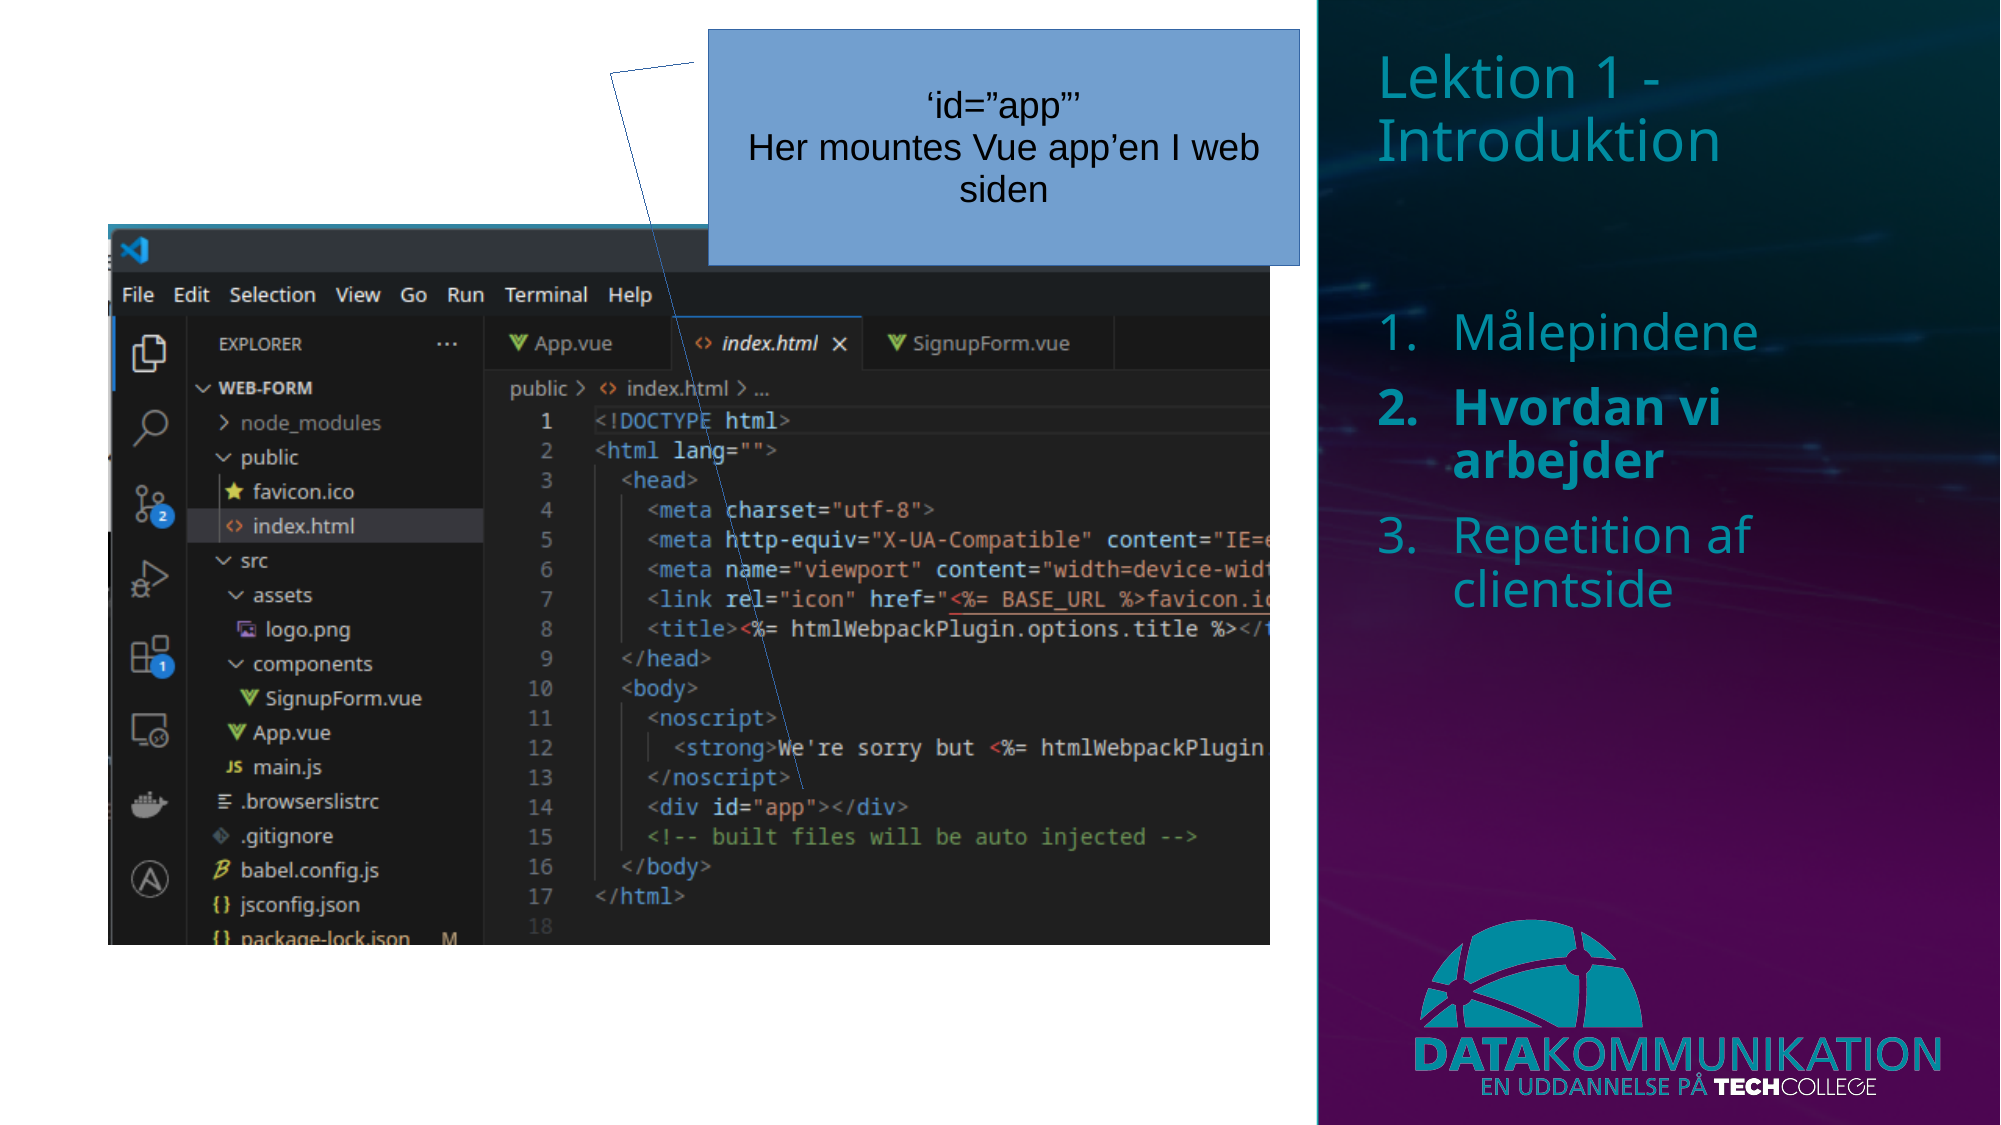

‘id=”app”’
Her mountes Vue app’en I web siden
Lektion 1 - Introduktion
# Målepindene
Hvordan vi arbejder
Repetition af clientside